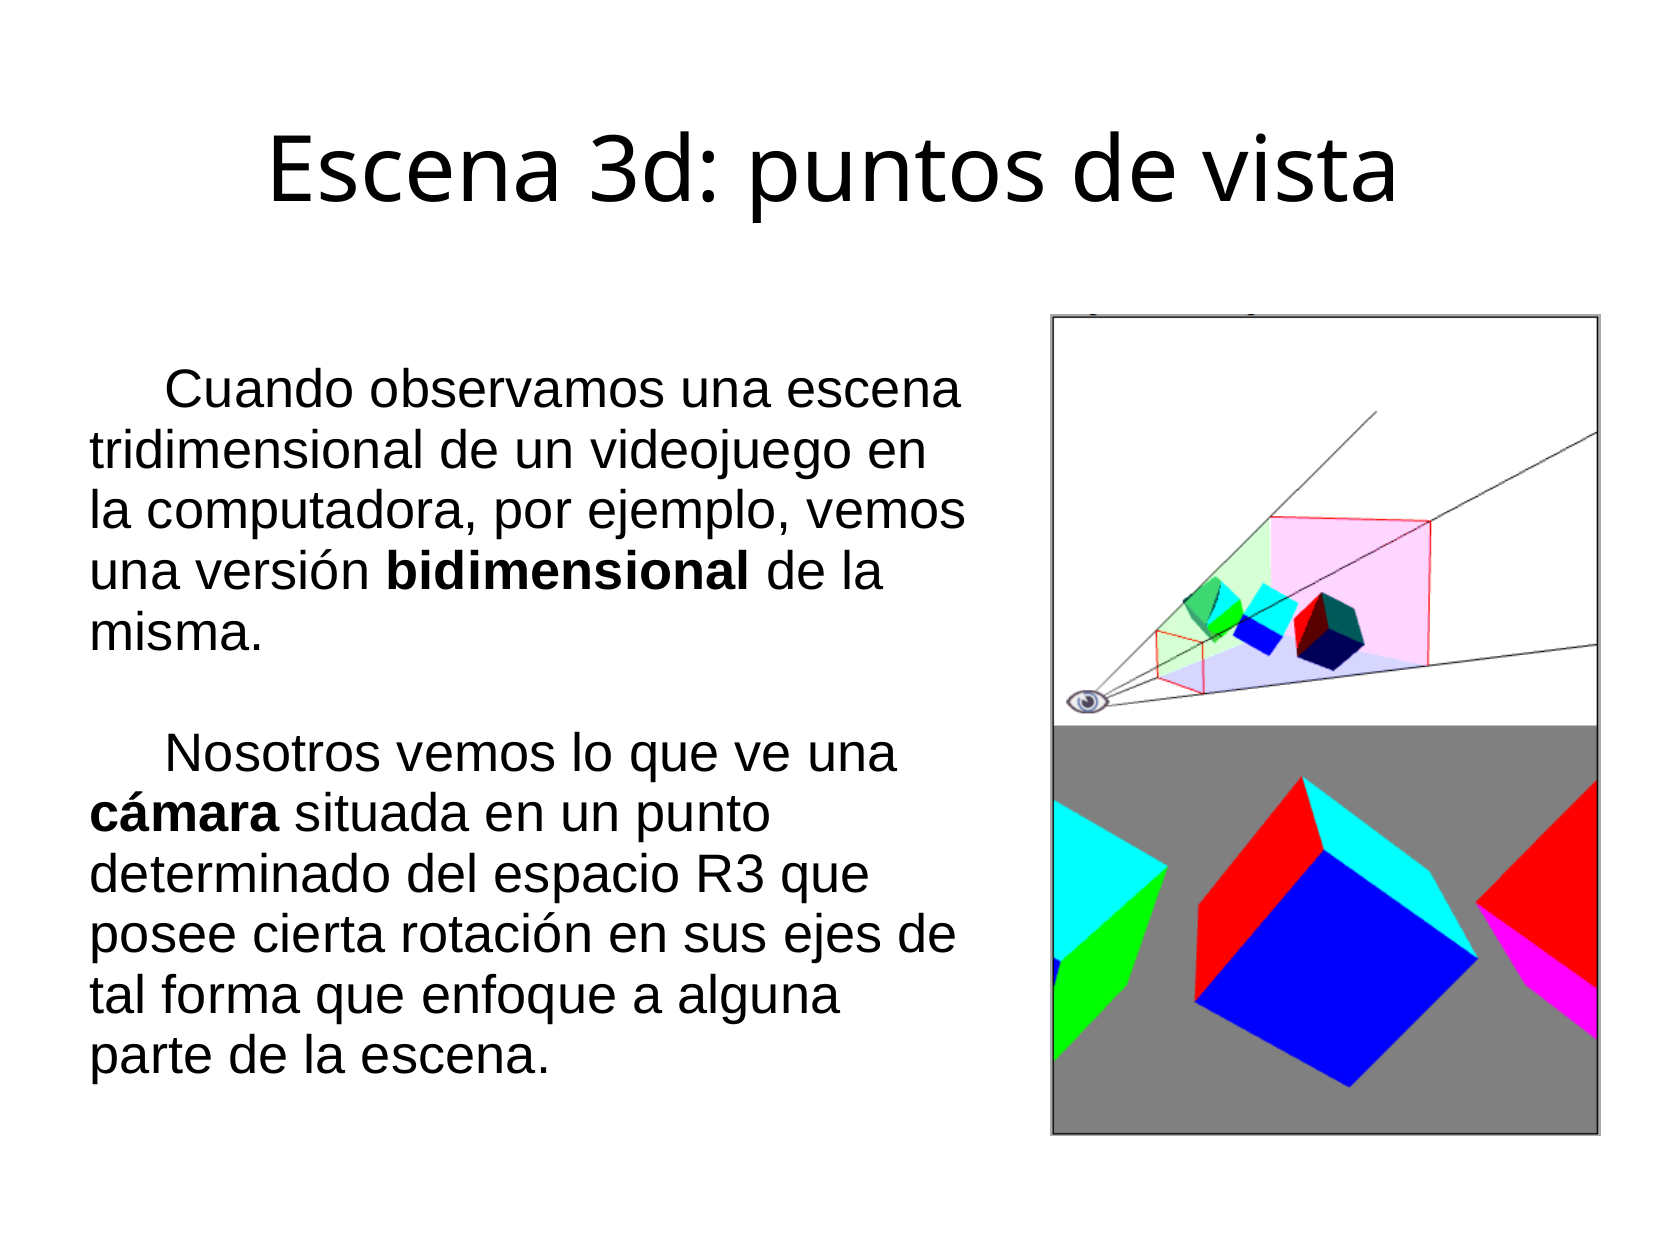

# Escena 3d: puntos de vista
	Cuando observamos una escena tridimensional de un videojuego en la computadora, por ejemplo, vemos una versión bidimensional de la misma.
	Nosotros vemos lo que ve una cámara situada en un punto determinado del espacio R3 que posee cierta rotación en sus ejes de tal forma que enfoque a alguna parte de la escena.